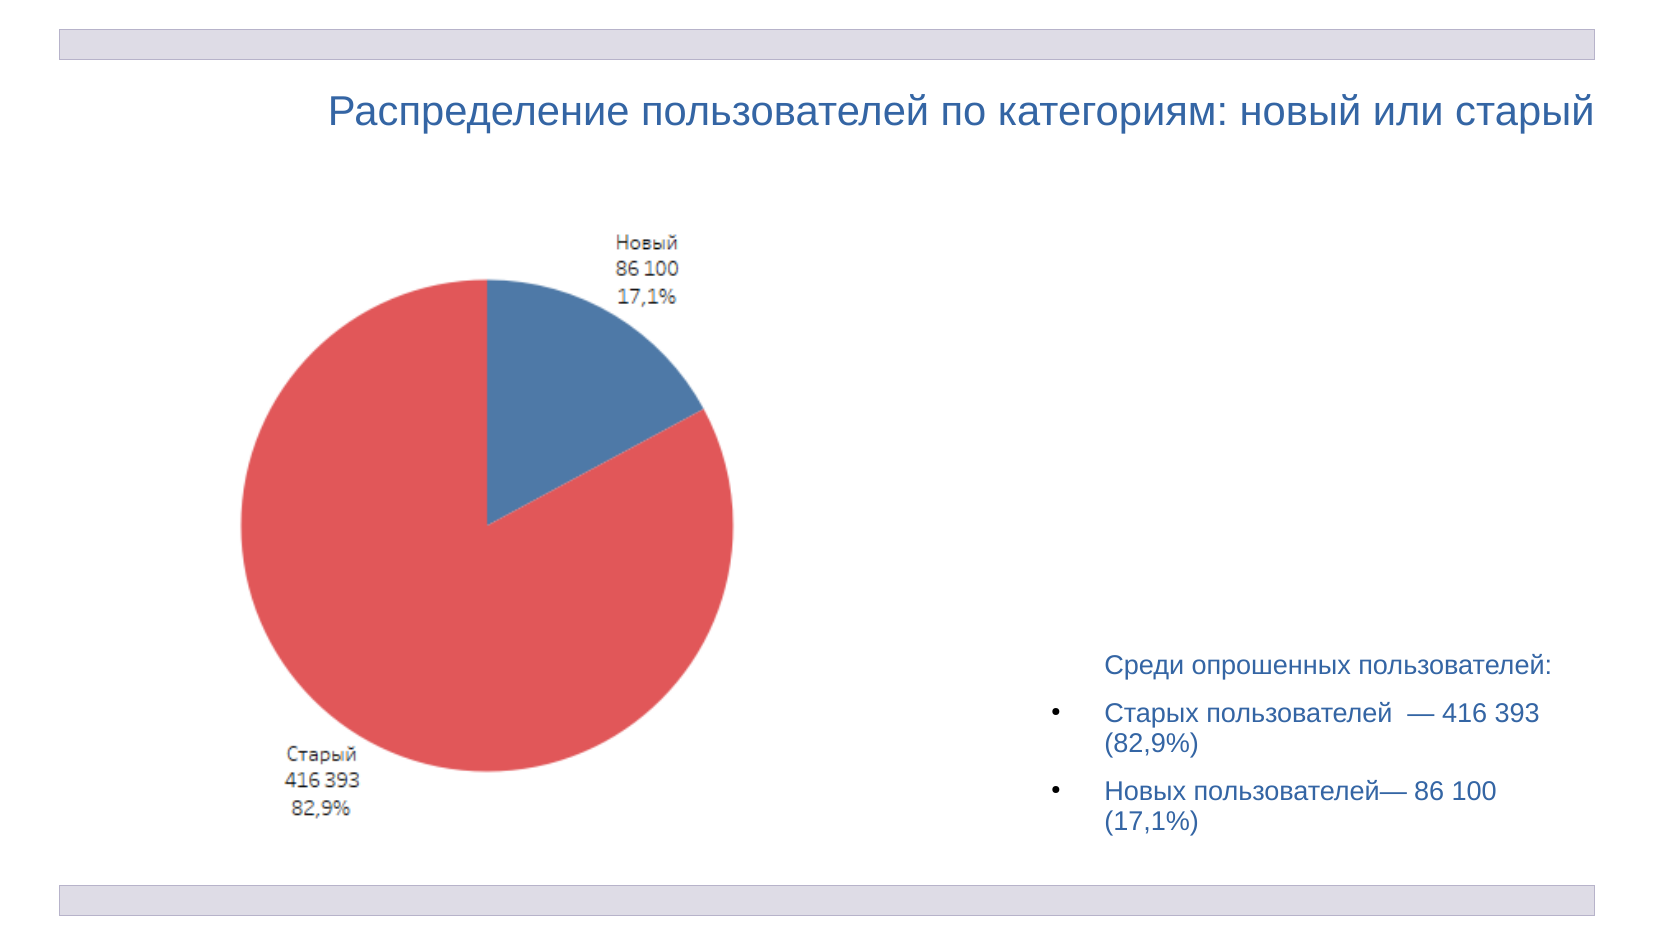

# Распределение пользователей по категориям: новый или старый
Среди опрошенных пользователей:
Старых пользователей — 416 393 (82,9%)
Новых пользователей— 86 100 (17,1%)